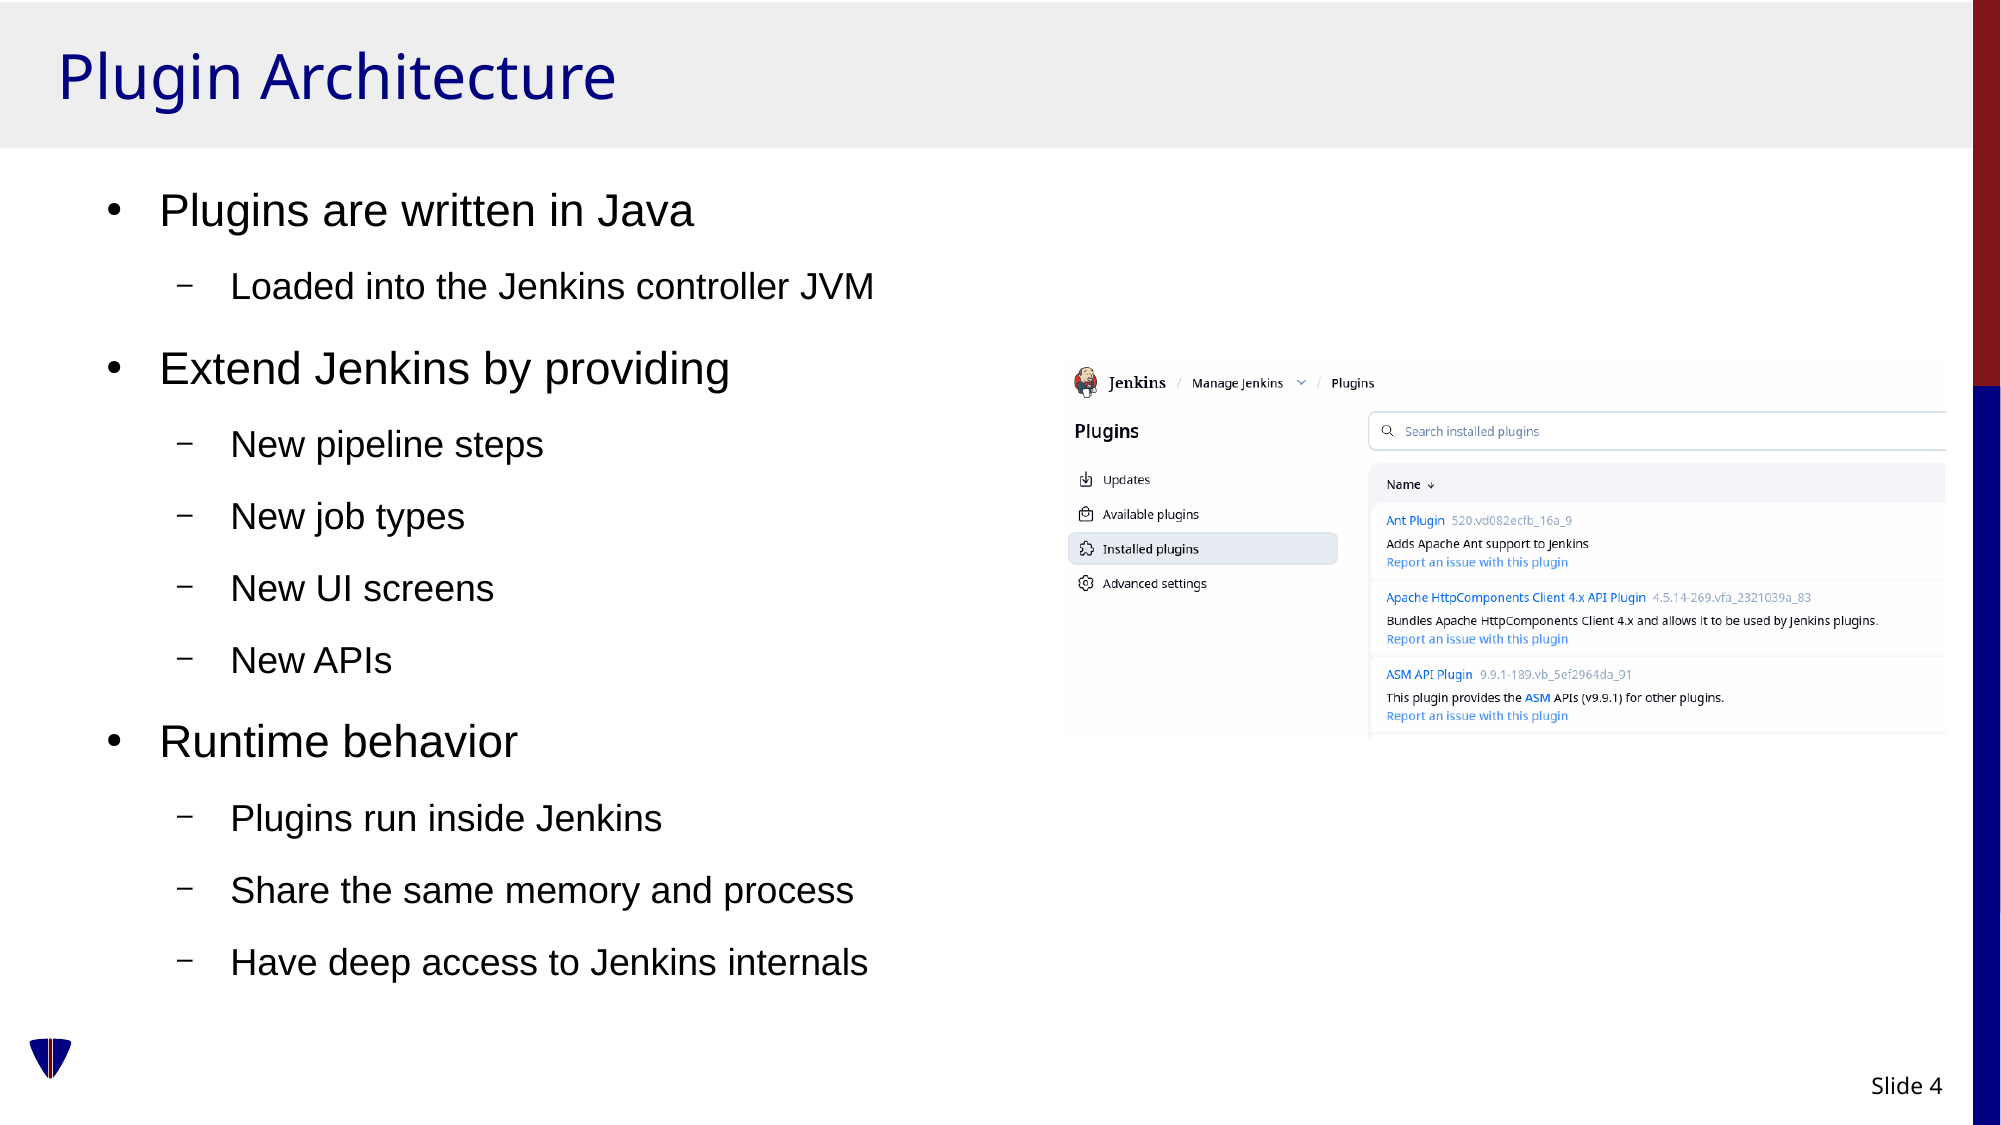

# Plugin Architecture
Plugins are written in Java
Loaded into the Jenkins controller JVM
Extend Jenkins by providing
New pipeline steps
New job types
New UI screens
New APIs
Runtime behavior
Plugins run inside Jenkins
Share the same memory and process
Have deep access to Jenkins internals